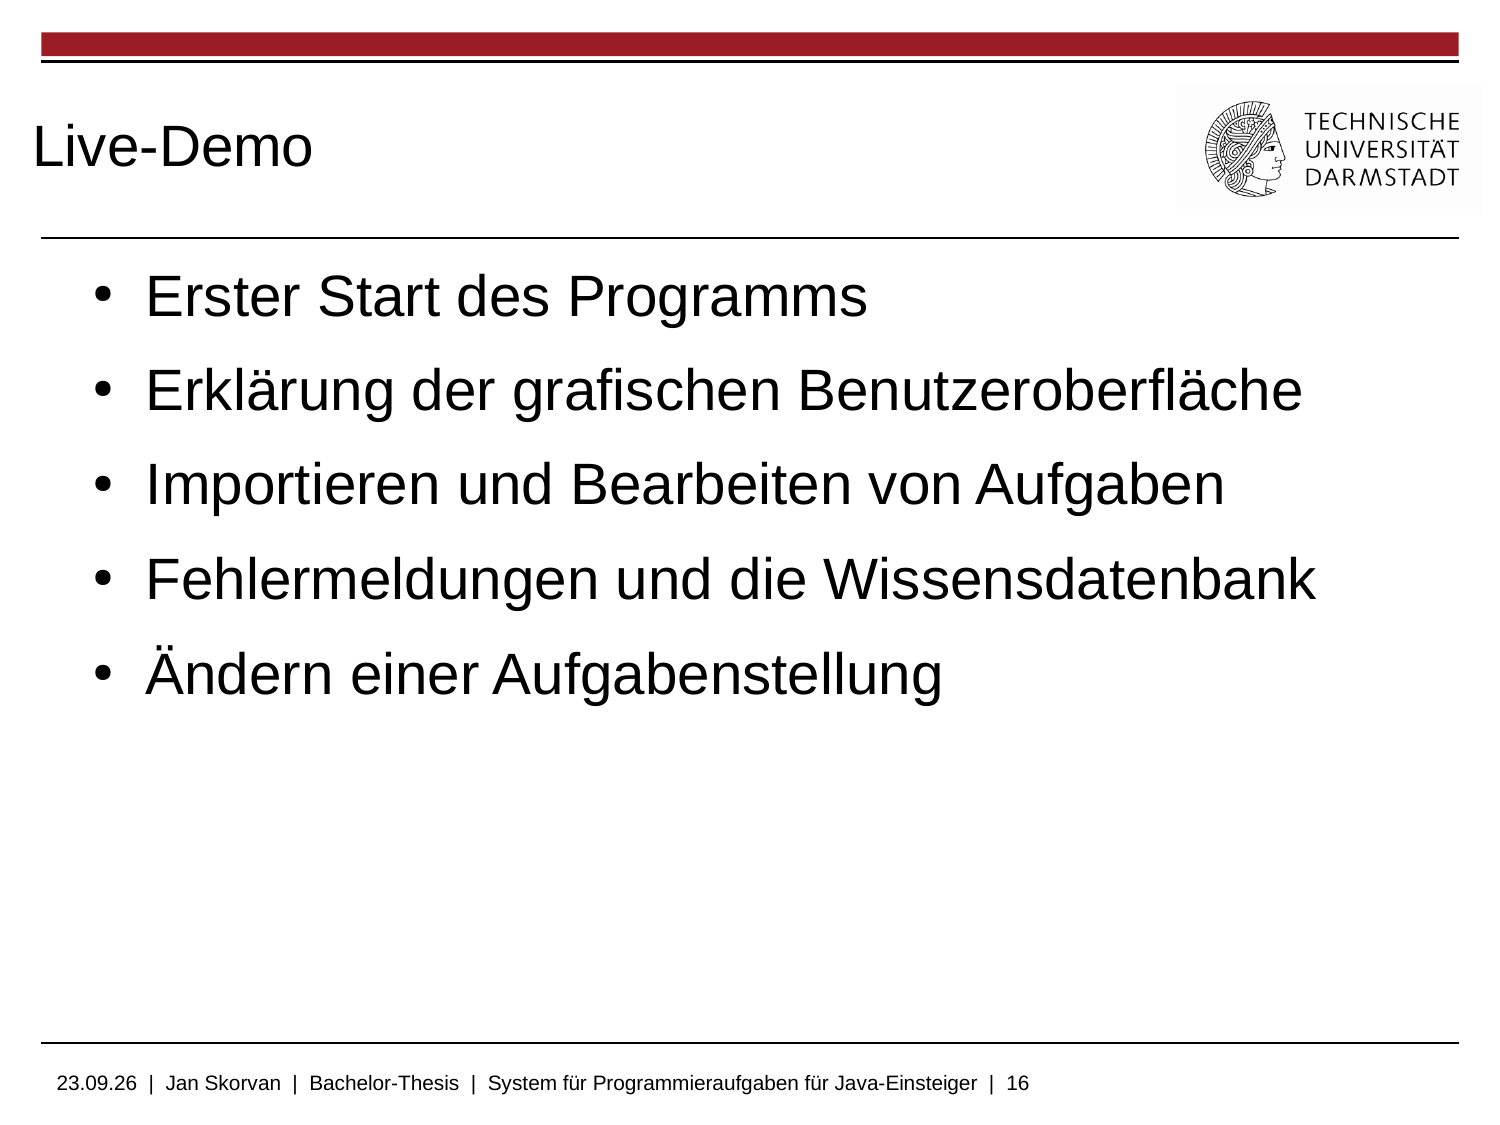

# Live-Demo
Erster Start des Programms
Erklärung der grafischen Benutzeroberfläche
Importieren und Bearbeiten von Aufgaben
Fehlermeldungen und die Wissensdatenbank
Ändern einer Aufgabenstellung